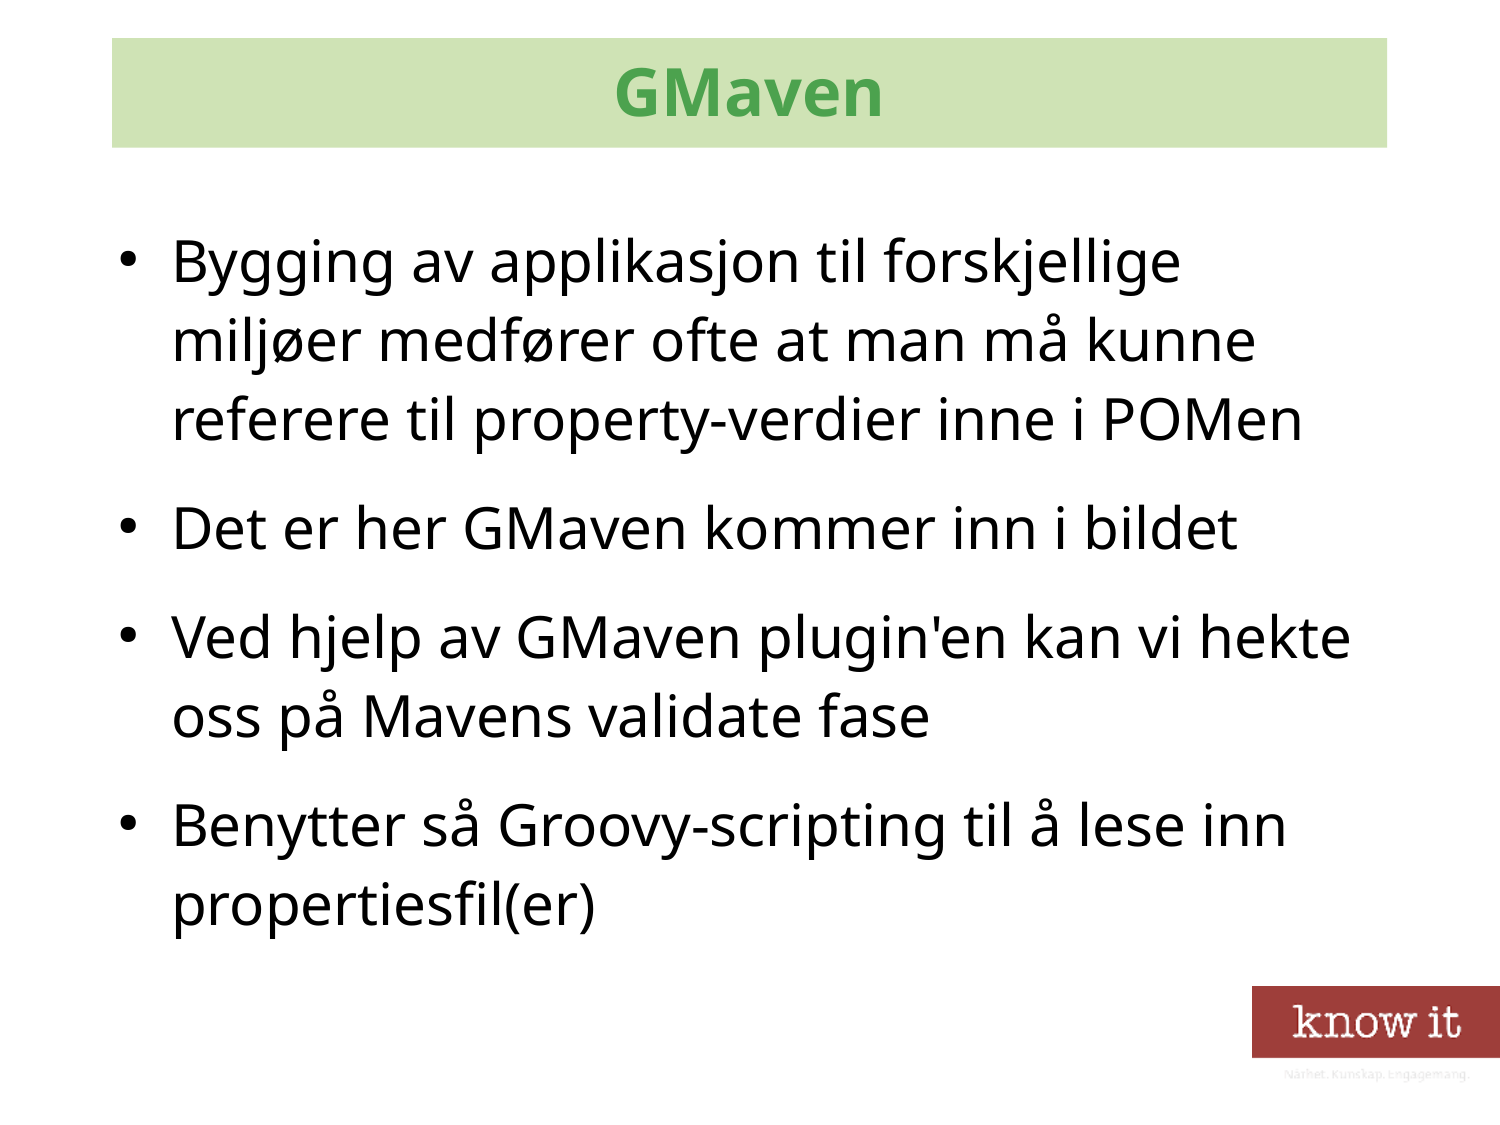

GMaven
# Bygging av applikasjon til forskjellige miljøer medfører ofte at man må kunne referere til property-verdier inne i POMen
Det er her GMaven kommer inn i bildet
Ved hjelp av GMaven plugin'en kan vi hekte oss på Mavens validate fase
Benytter så Groovy-scripting til å lese inn propertiesfil(er)